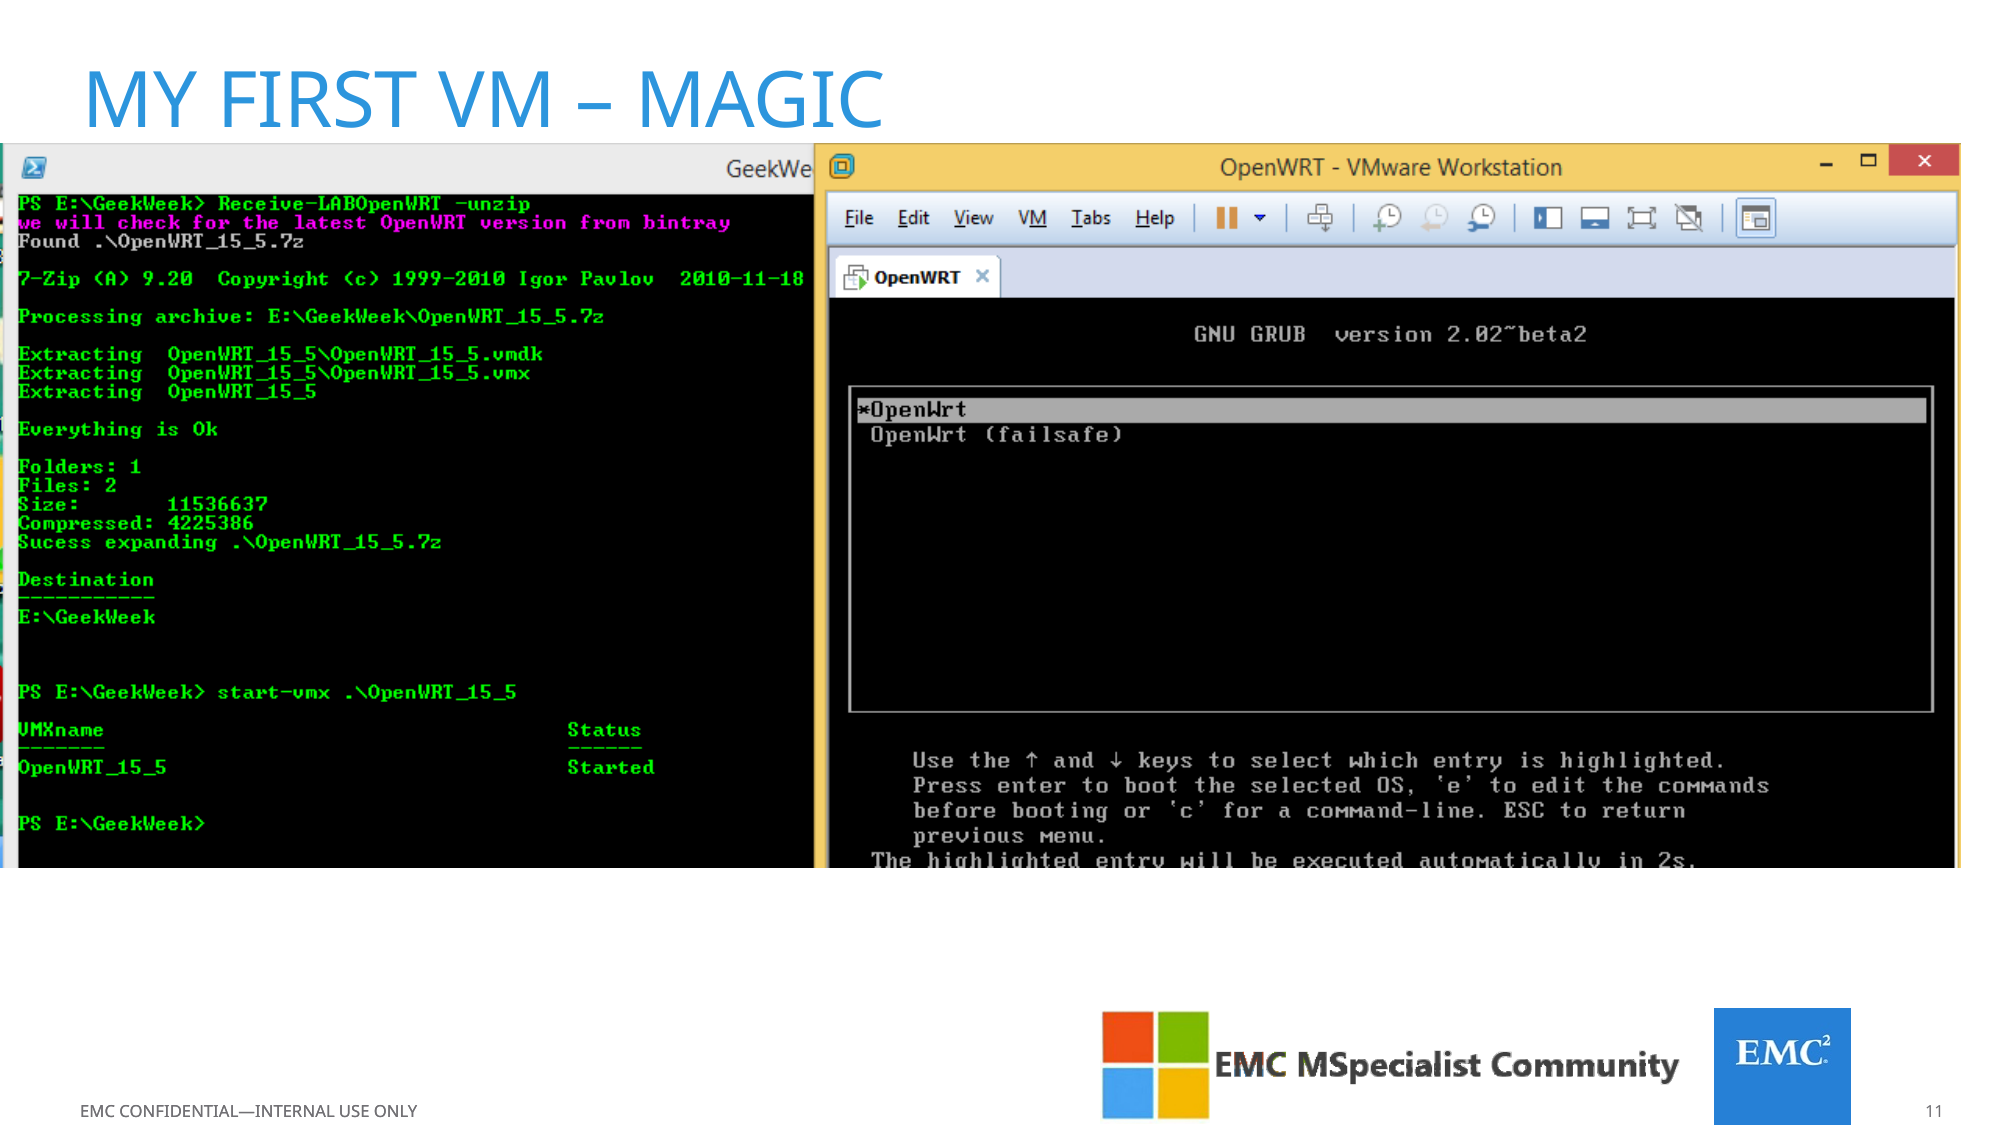

# My first vm – Magic Opennwrt download